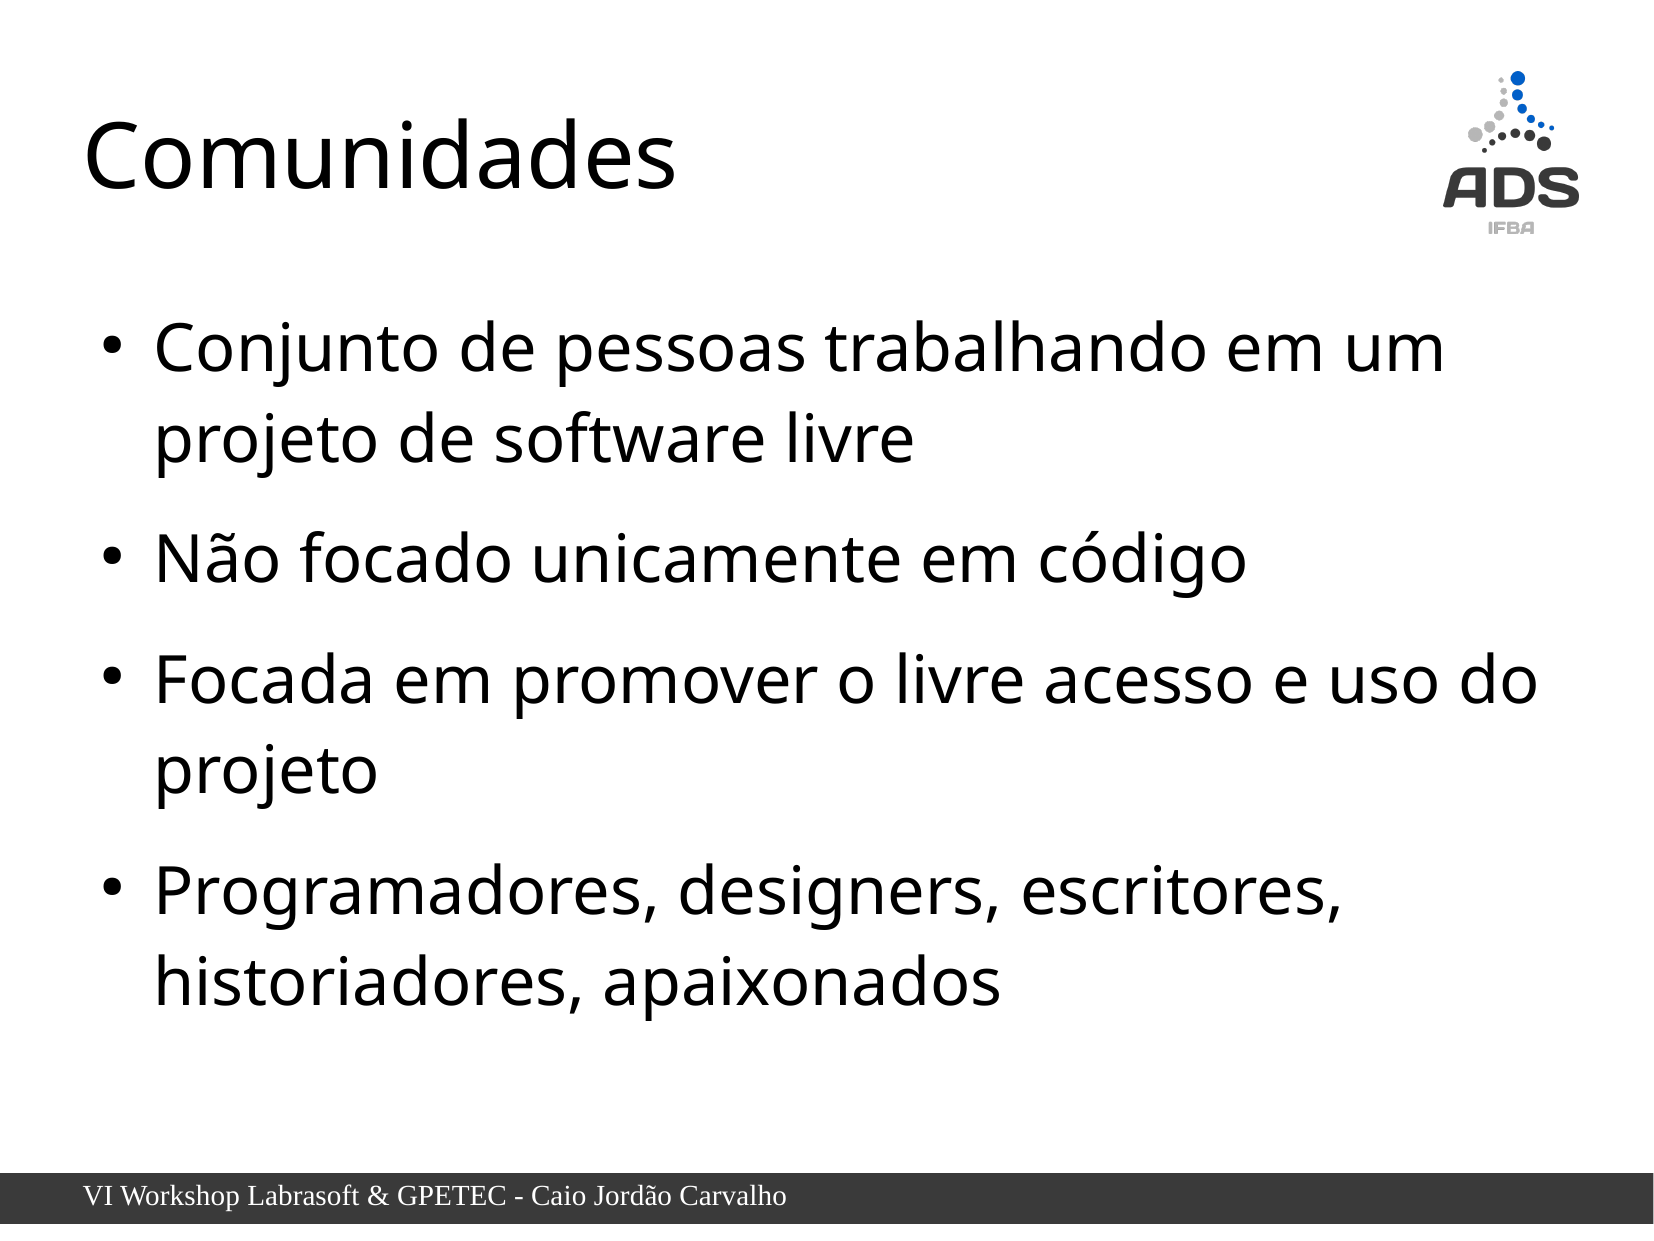

# Comunidades
Conjunto de pessoas trabalhando em um projeto de software livre
Não focado unicamente em código
Focada em promover o livre acesso e uso do projeto
Programadores, designers, escritores, historiadores, apaixonados